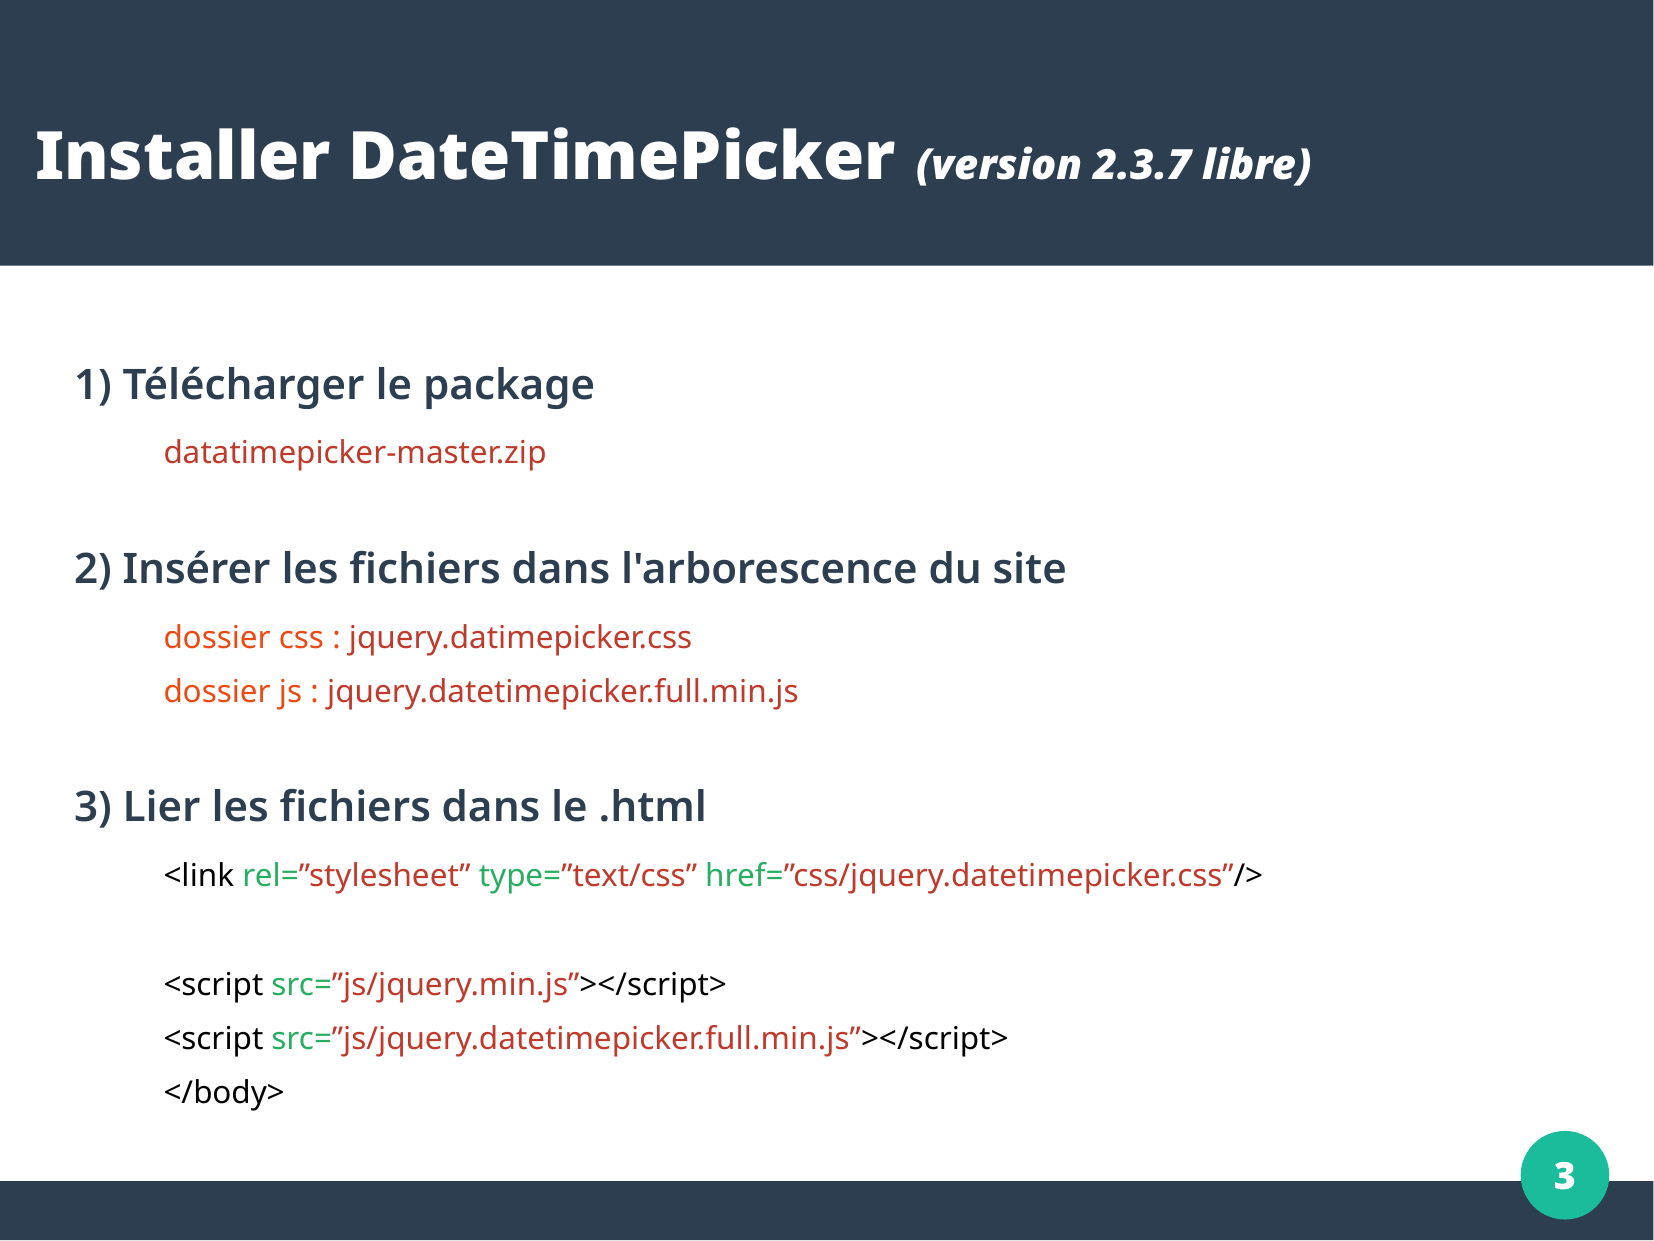

# Installer DateTimePicker (version 2.3.7 libre)
1) Télécharger le package
datatimepicker-master.zip
2) Insérer les fichiers dans l'arborescence du site
dossier css : jquery.datimepicker.css
dossier js : jquery.datetimepicker.full.min.js
3) Lier les fichiers dans le .html
<link rel=”stylesheet” type=”text/css” href=”css/jquery.datetimepicker.css”/>
<script src=”js/jquery.min.js”></script>
<script src=”js/jquery.datetimepicker.full.min.js”></script>
</body>
3